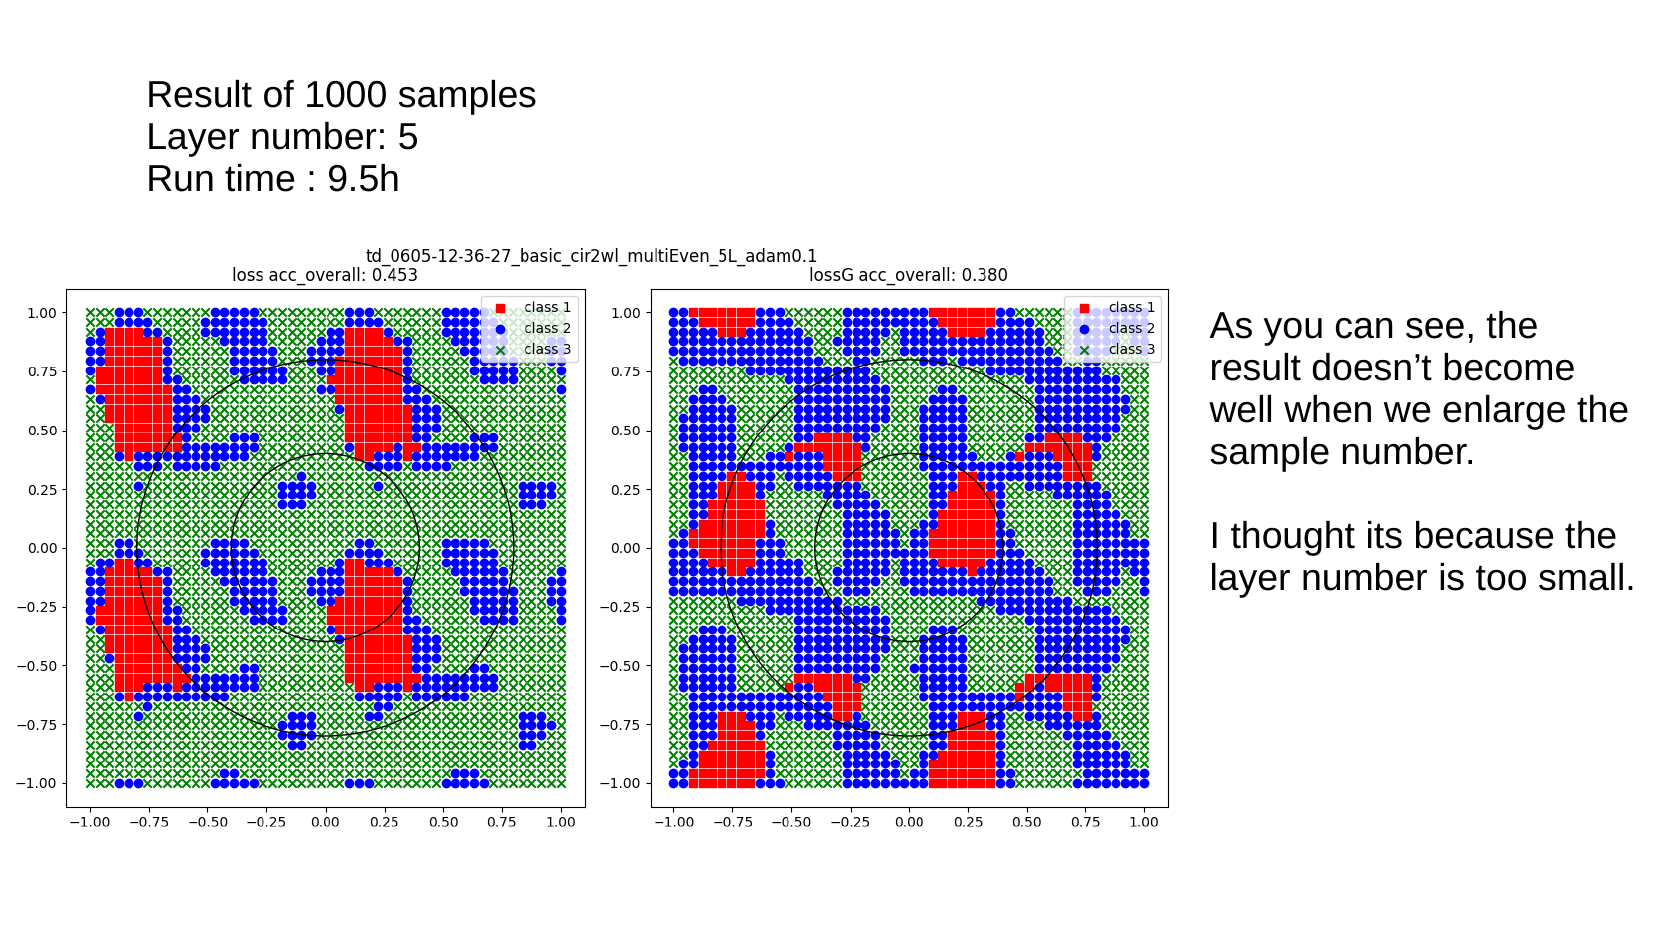

Result of 1000 samples
Layer number: 5
Run time : 9.5h
As you can see, the result doesn’t become well when we enlarge the sample number.
I thought its because the layer number is too small.